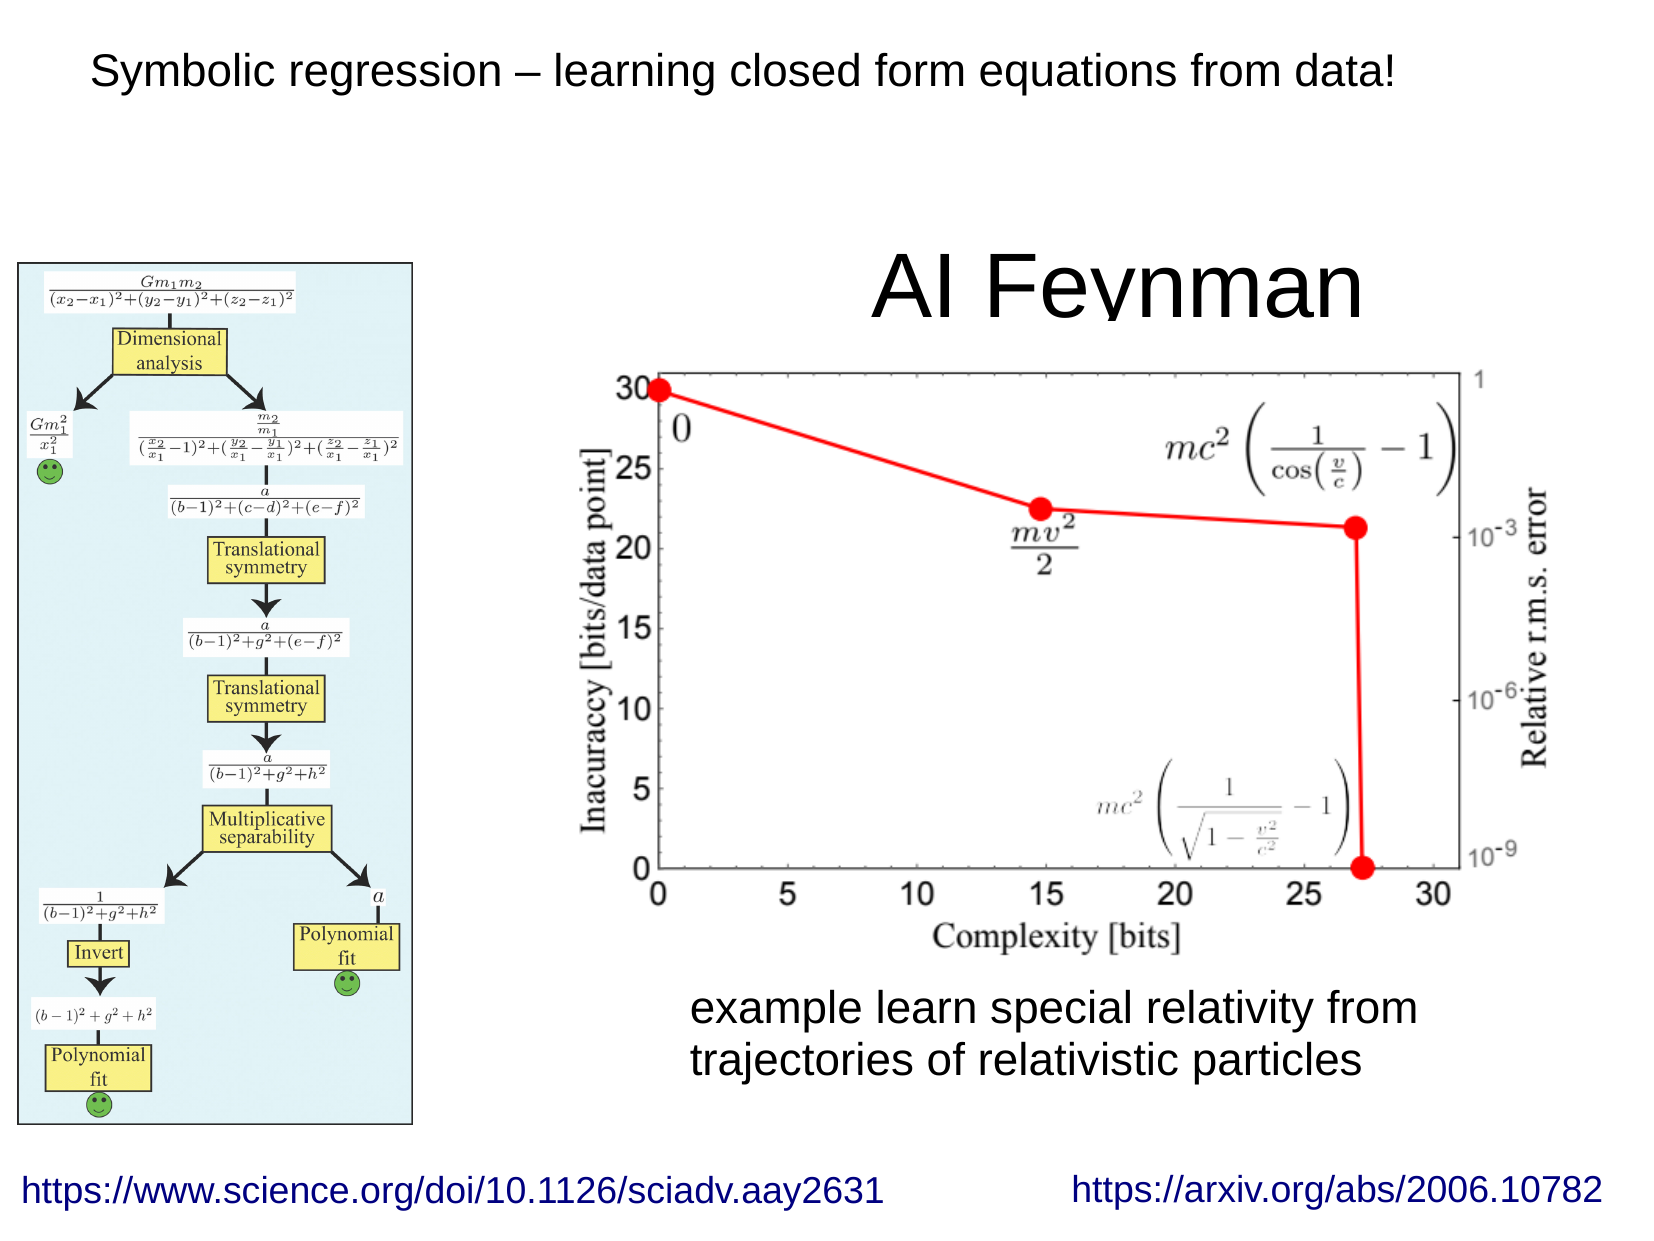

Symbolic regression – learning closed form equations from data!
# AI Feynman
example learn special relativity from trajectories of relativistic particles
https://arxiv.org/abs/2006.10782
https://www.science.org/doi/10.1126/sciadv.aay2631